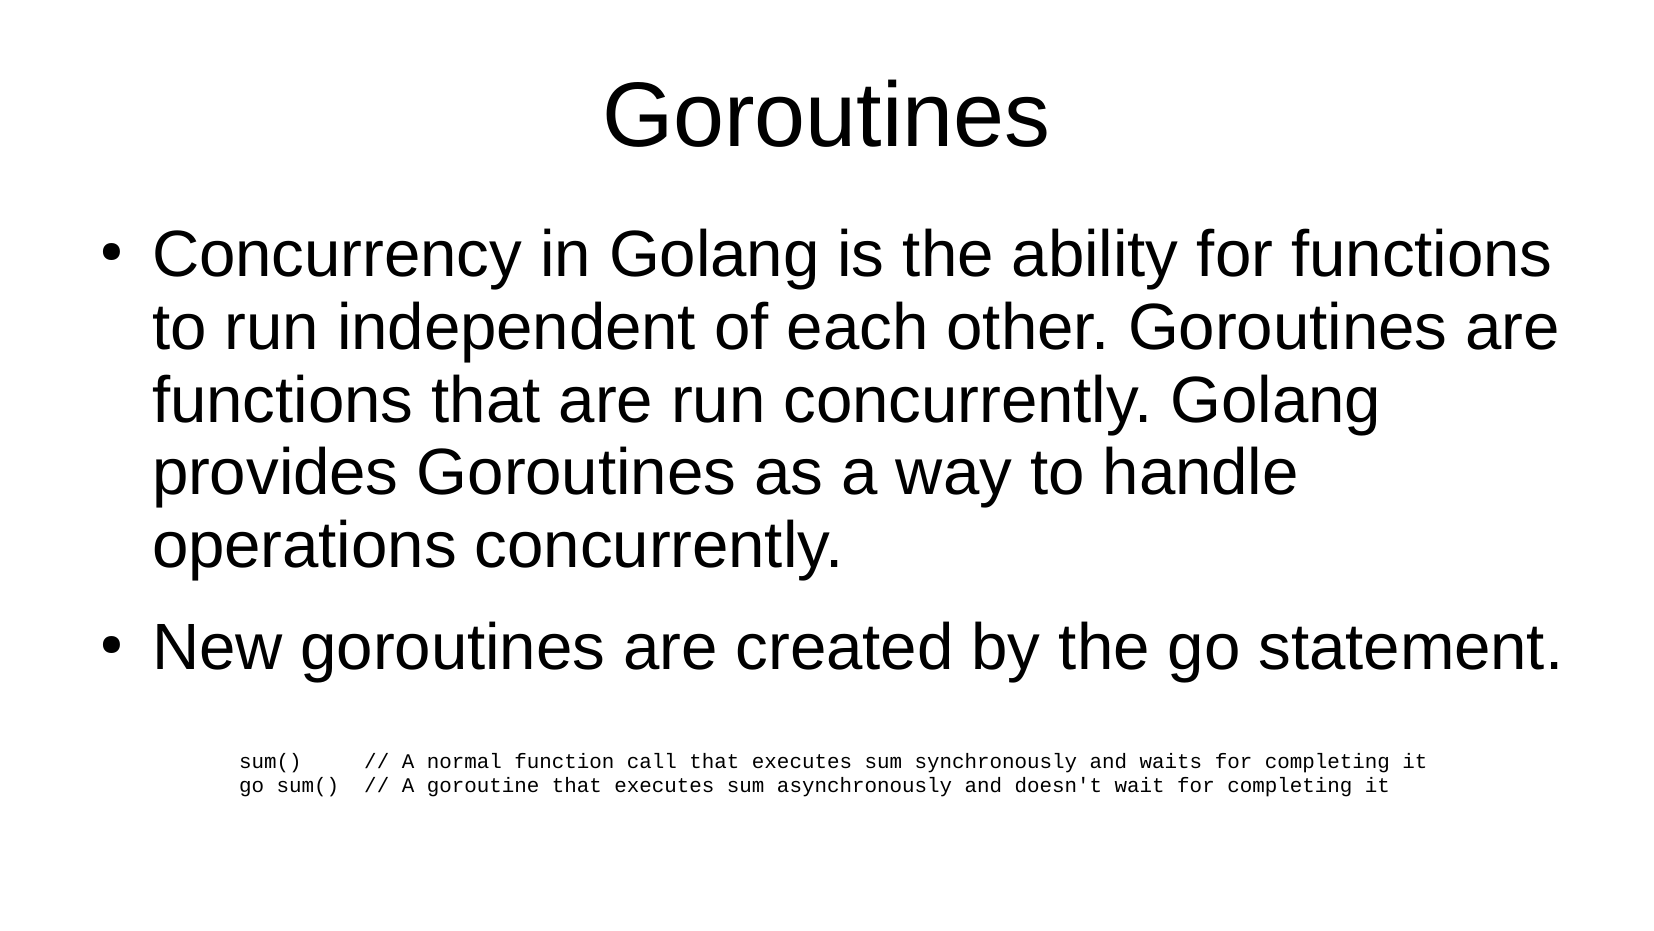

# Goroutines
Concurrency in Golang is the ability for functions to run independent of each other. Goroutines are functions that are run concurrently. Golang provides Goroutines as a way to handle operations concurrently.
New goroutines are created by the go statement.
sum() // A normal function call that executes sum synchronously and waits for completing it
go sum() // A goroutine that executes sum asynchronously and doesn't wait for completing it